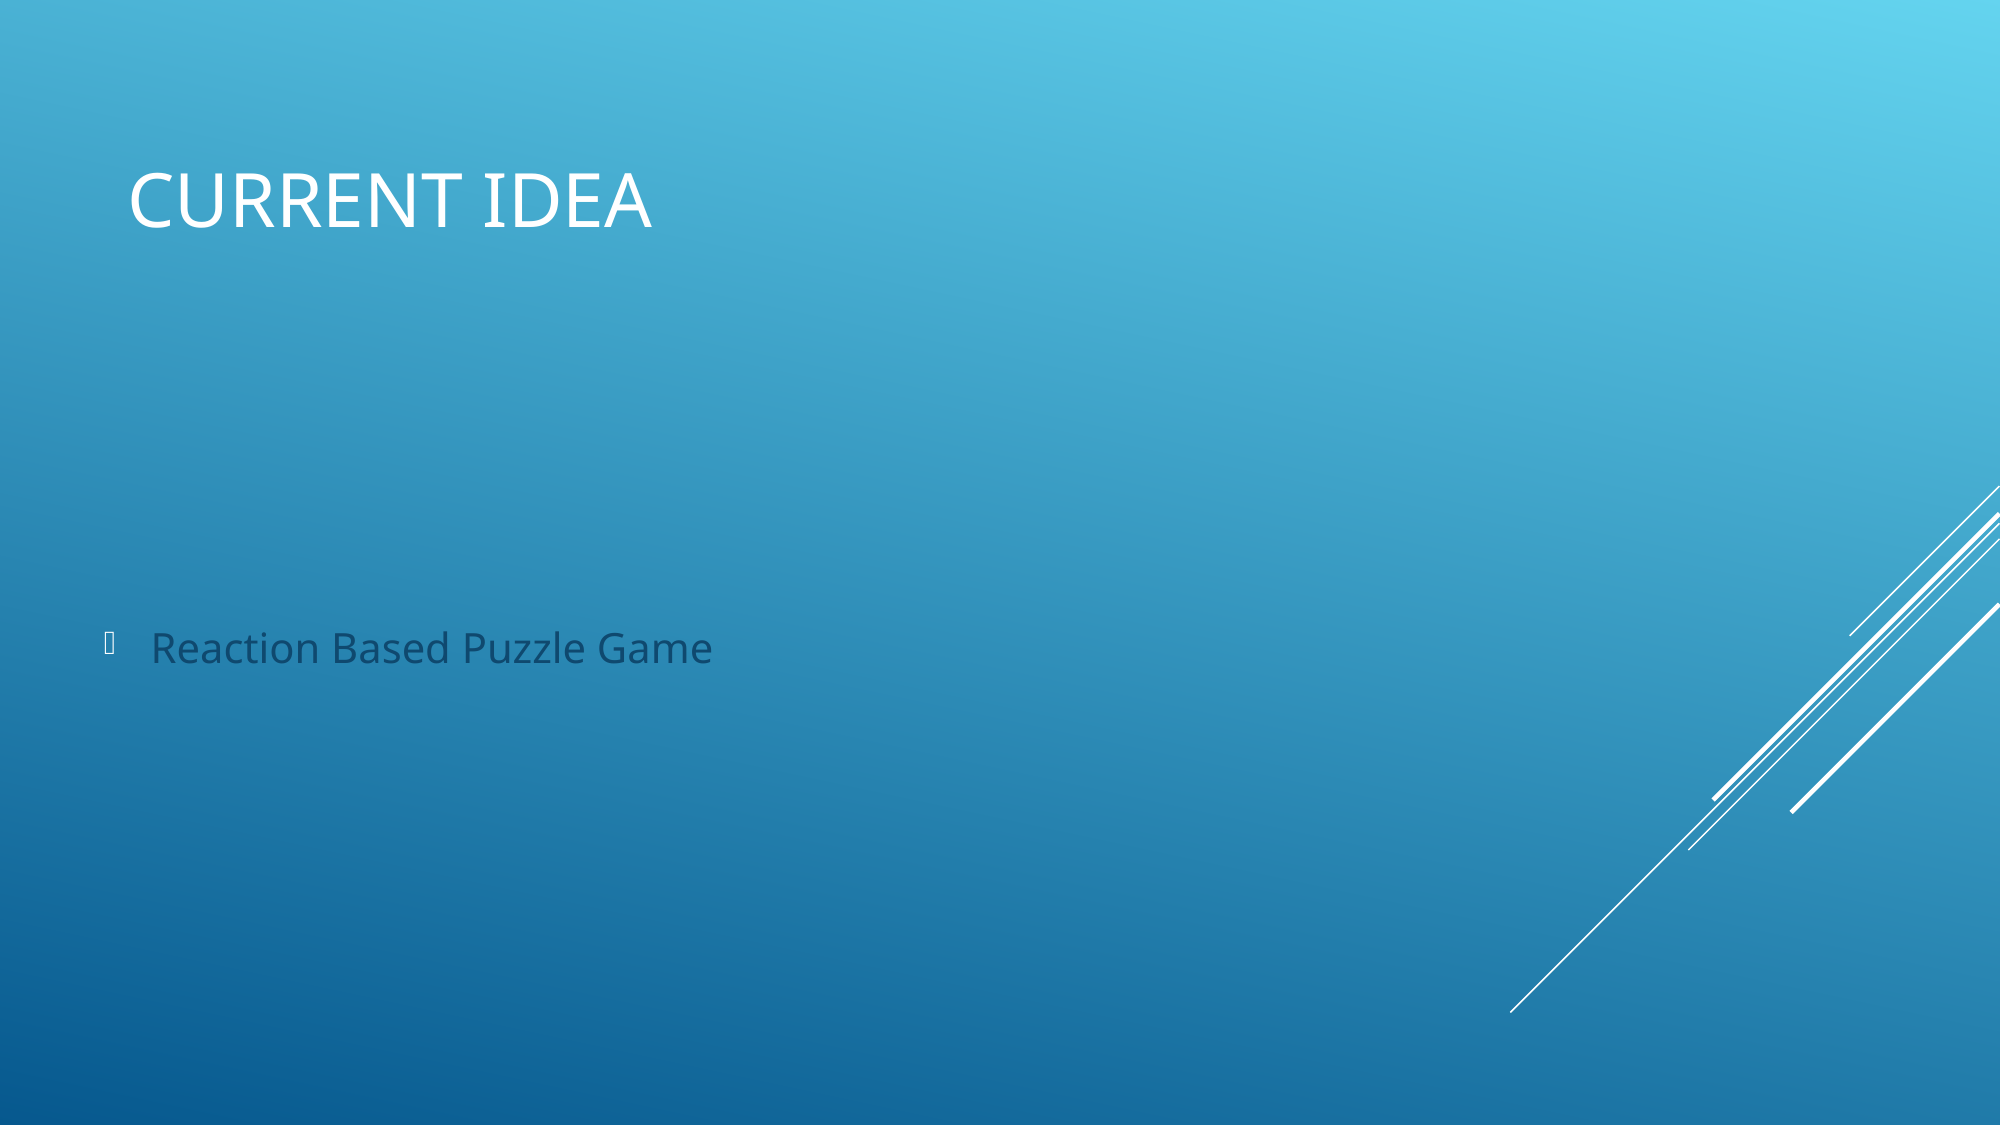

# Current idea
Reaction Based Puzzle Game